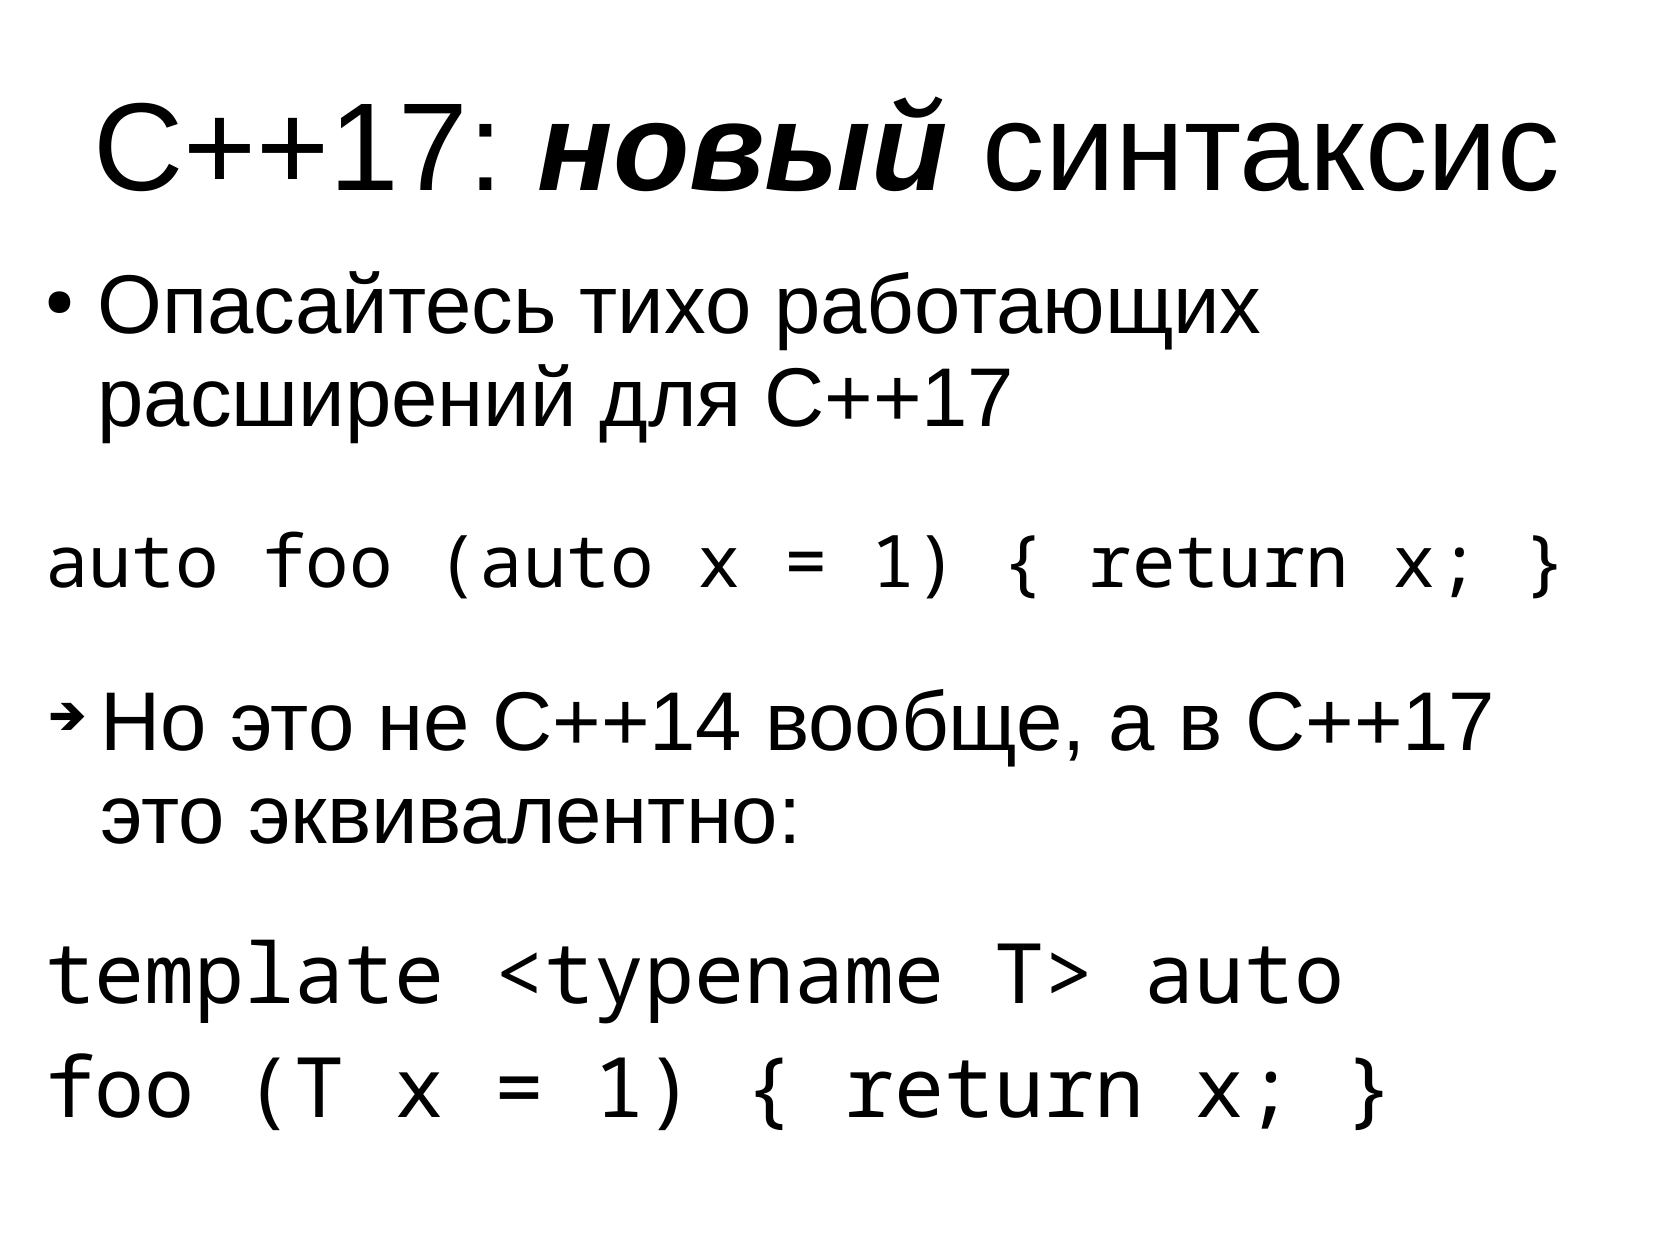

# C++17: новый синтаксис
Опасайтесь тихо работающих расширений для C++17
auto foo (auto x = 1) { return x; }
Но это не C++14 вообще, а в C++17 это эквивалентно:
template <typename T> auto
foo (T x = 1) { return x; }